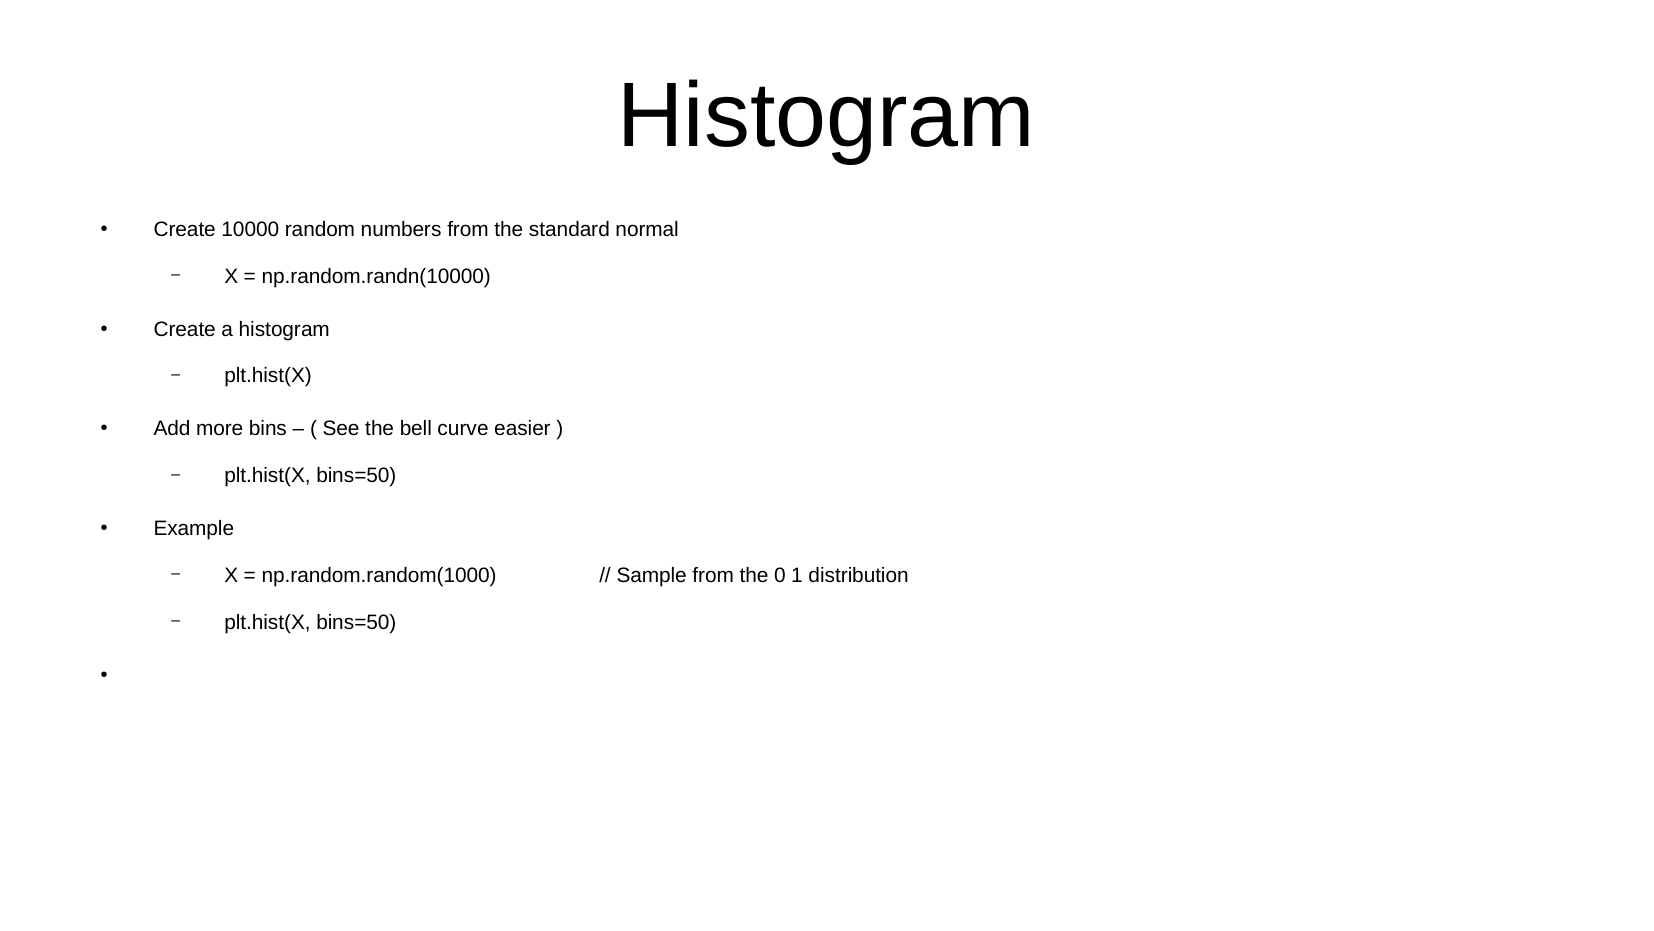

# Histogram
Create 10000 random numbers from the standard normal
X = np.random.randn(10000)
Create a histogram
plt.hist(X)
Add more bins – ( See the bell curve easier )
plt.hist(X, bins=50)
Example
X = np.random.random(1000)		// Sample from the 0 1 distribution
plt.hist(X, bins=50)